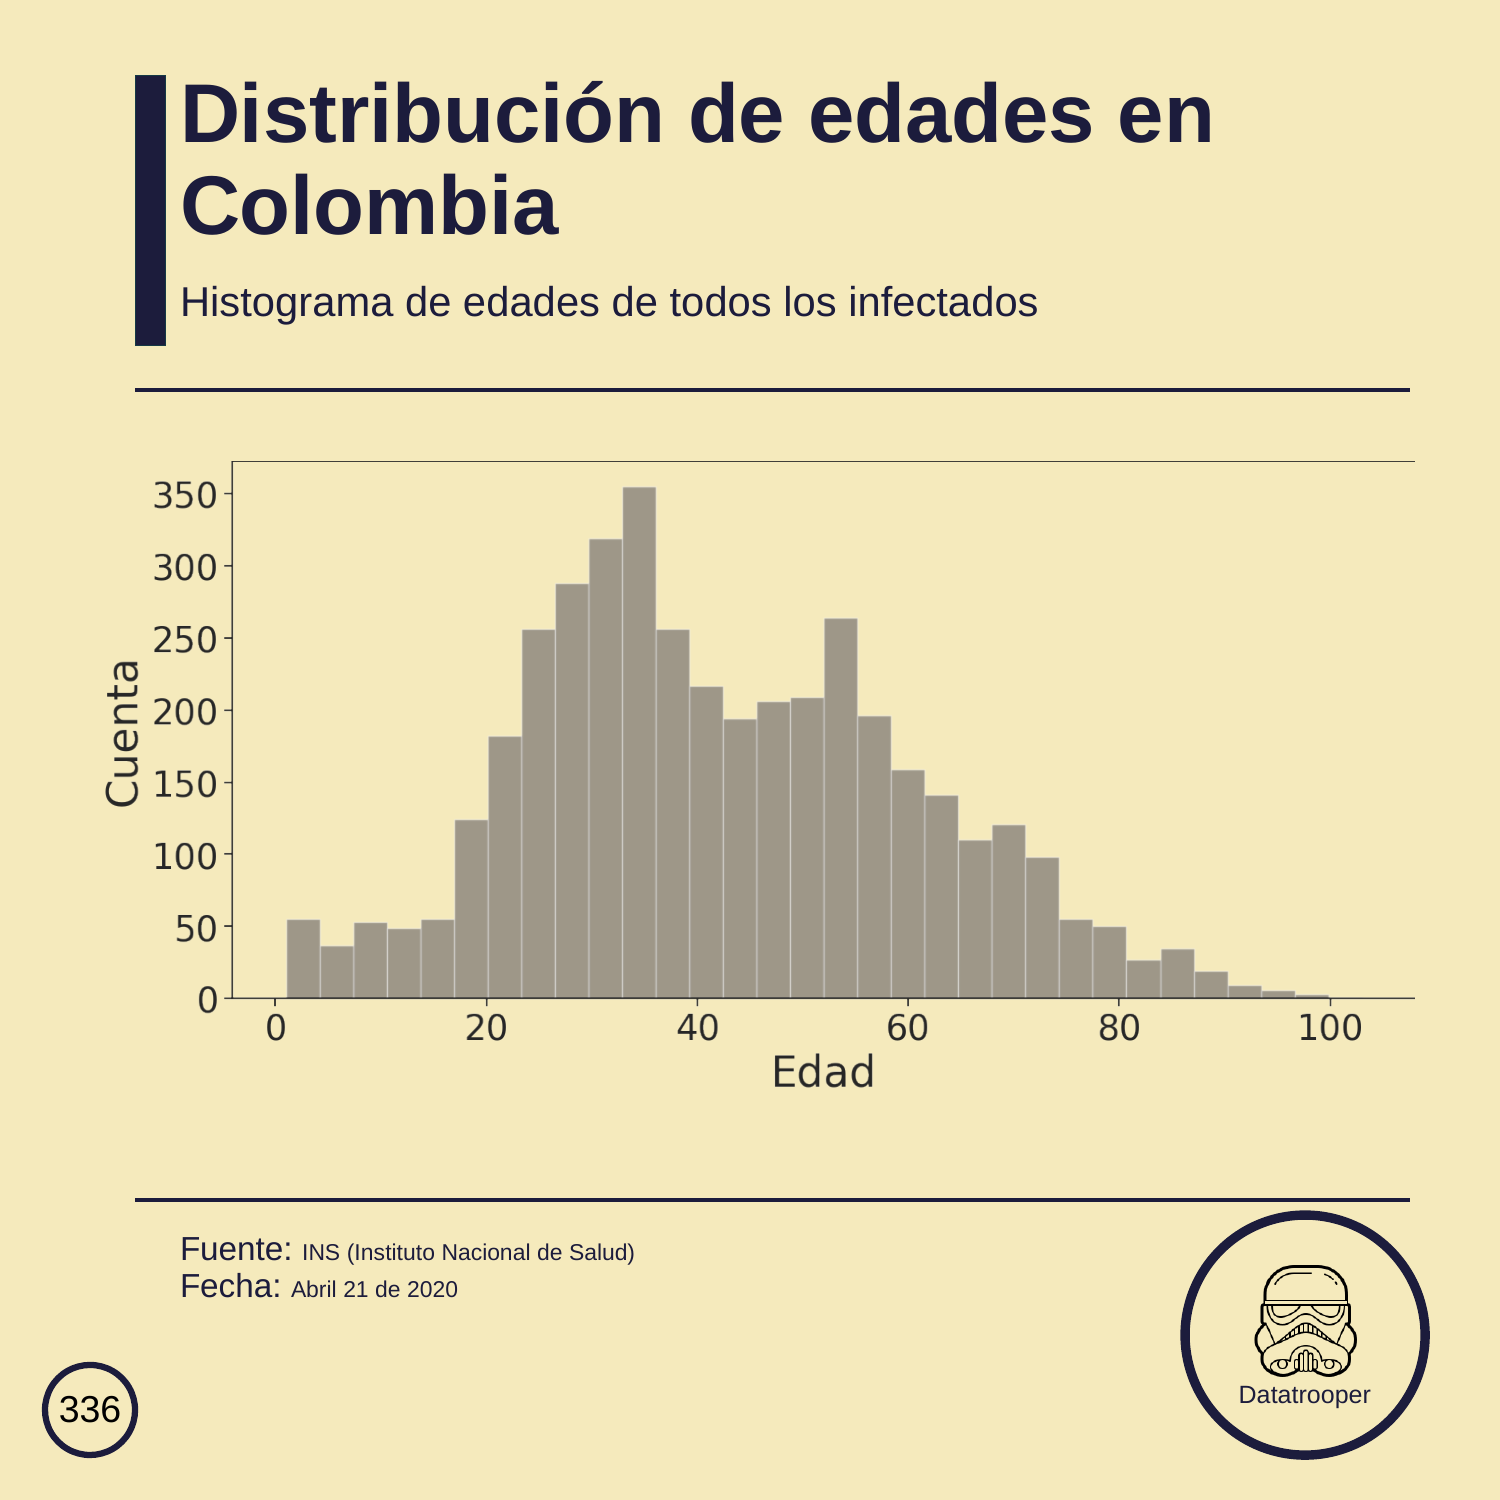

# Distribución de edades en Colombia
Histograma de edades de todos los infectados
Fuente: INS (Instituto Nacional de Salud)
Fecha: Abril 21 de 2020
336
Datatrooper